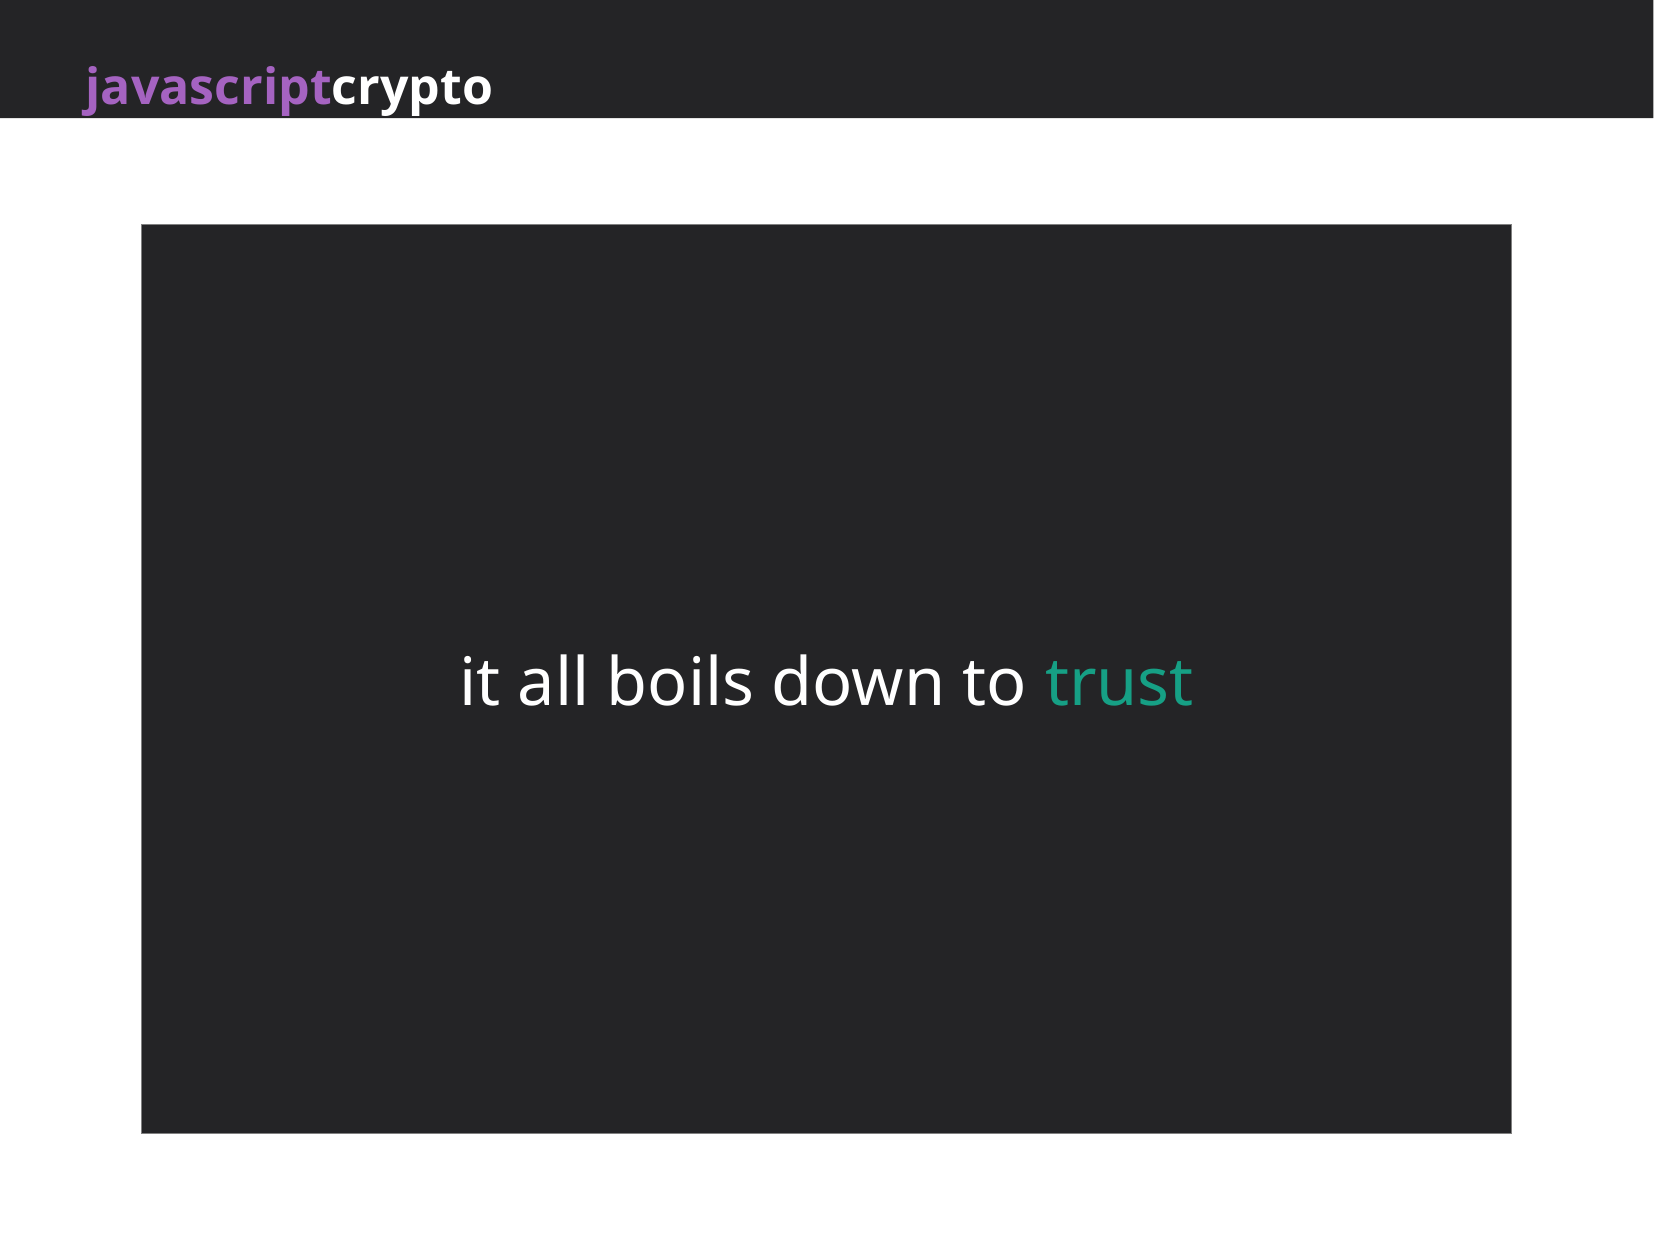

javascriptcrypto
it all boils down to trust